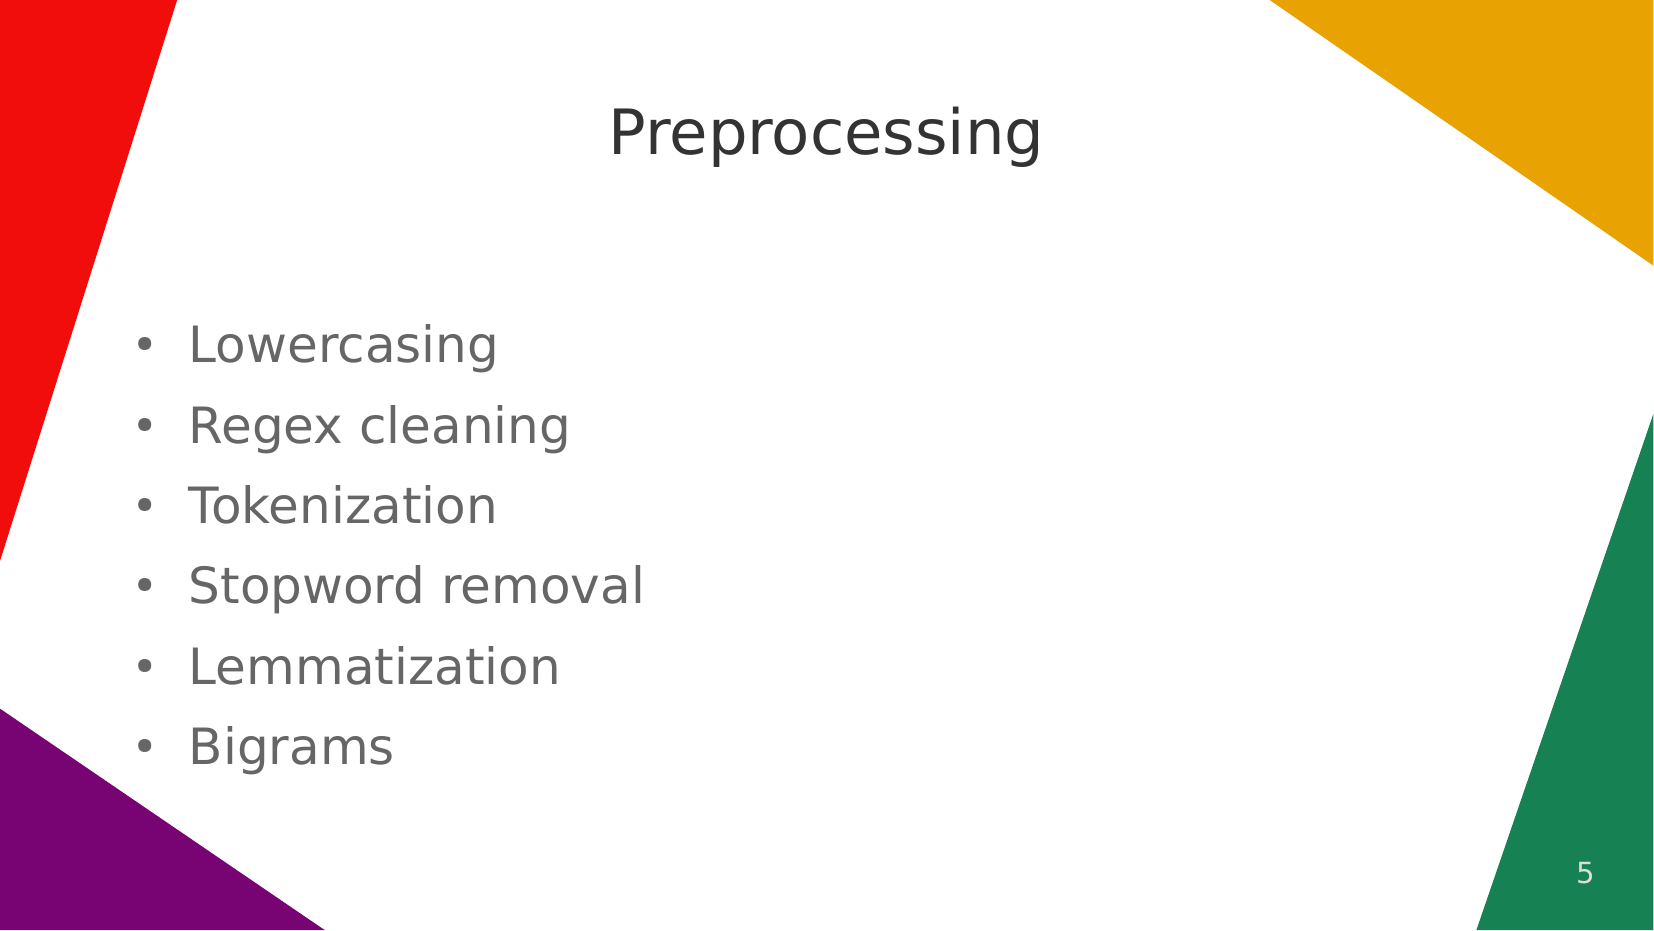

# Preprocessing
Lowercasing
Regex cleaning
Tokenization
Stopword removal
Lemmatization
Bigrams
5